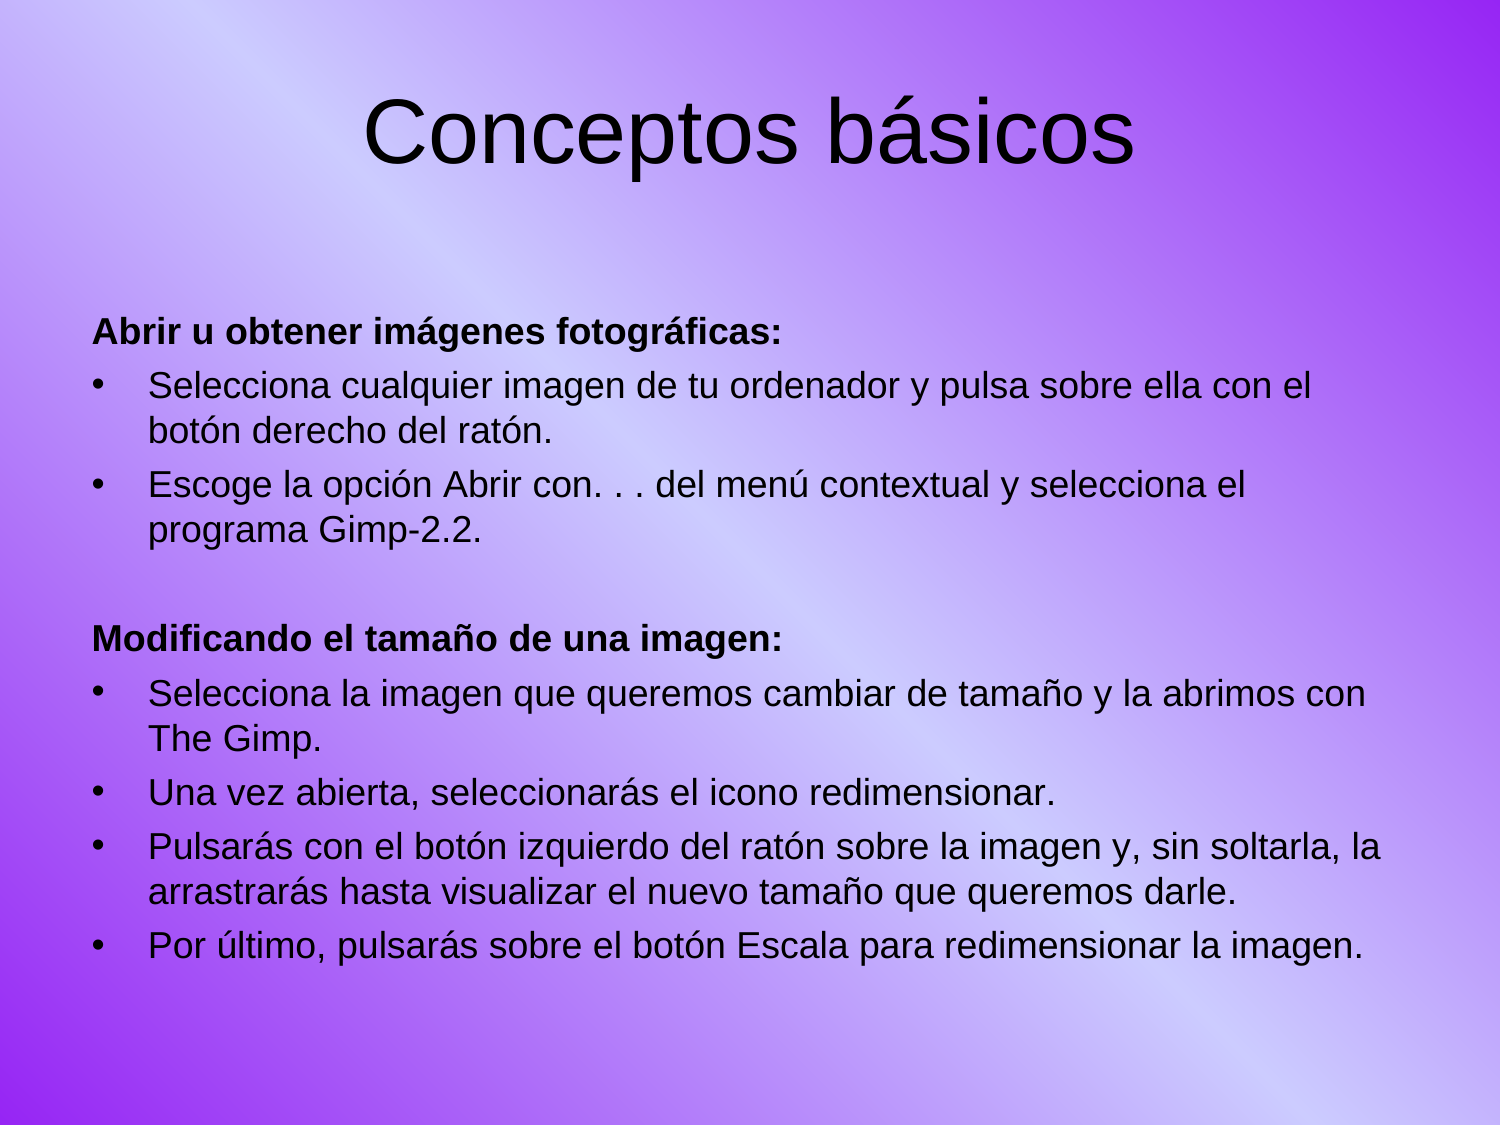

# Conceptos básicos
Abrir u obtener imágenes fotográficas:
Selecciona cualquier imagen de tu ordenador y pulsa sobre ella con el botón derecho del ratón.
Escoge la opción Abrir con. . . del menú contextual y selecciona el programa Gimp-2.2.
Modificando el tamaño de una imagen:
Selecciona la imagen que queremos cambiar de tamaño y la abrimos con The Gimp.
Una vez abierta, seleccionarás el icono redimensionar.
Pulsarás con el botón izquierdo del ratón sobre la imagen y, sin soltarla, la arrastrarás hasta visualizar el nuevo tamaño que queremos darle.
Por último, pulsarás sobre el botón Escala para redimensionar la imagen.